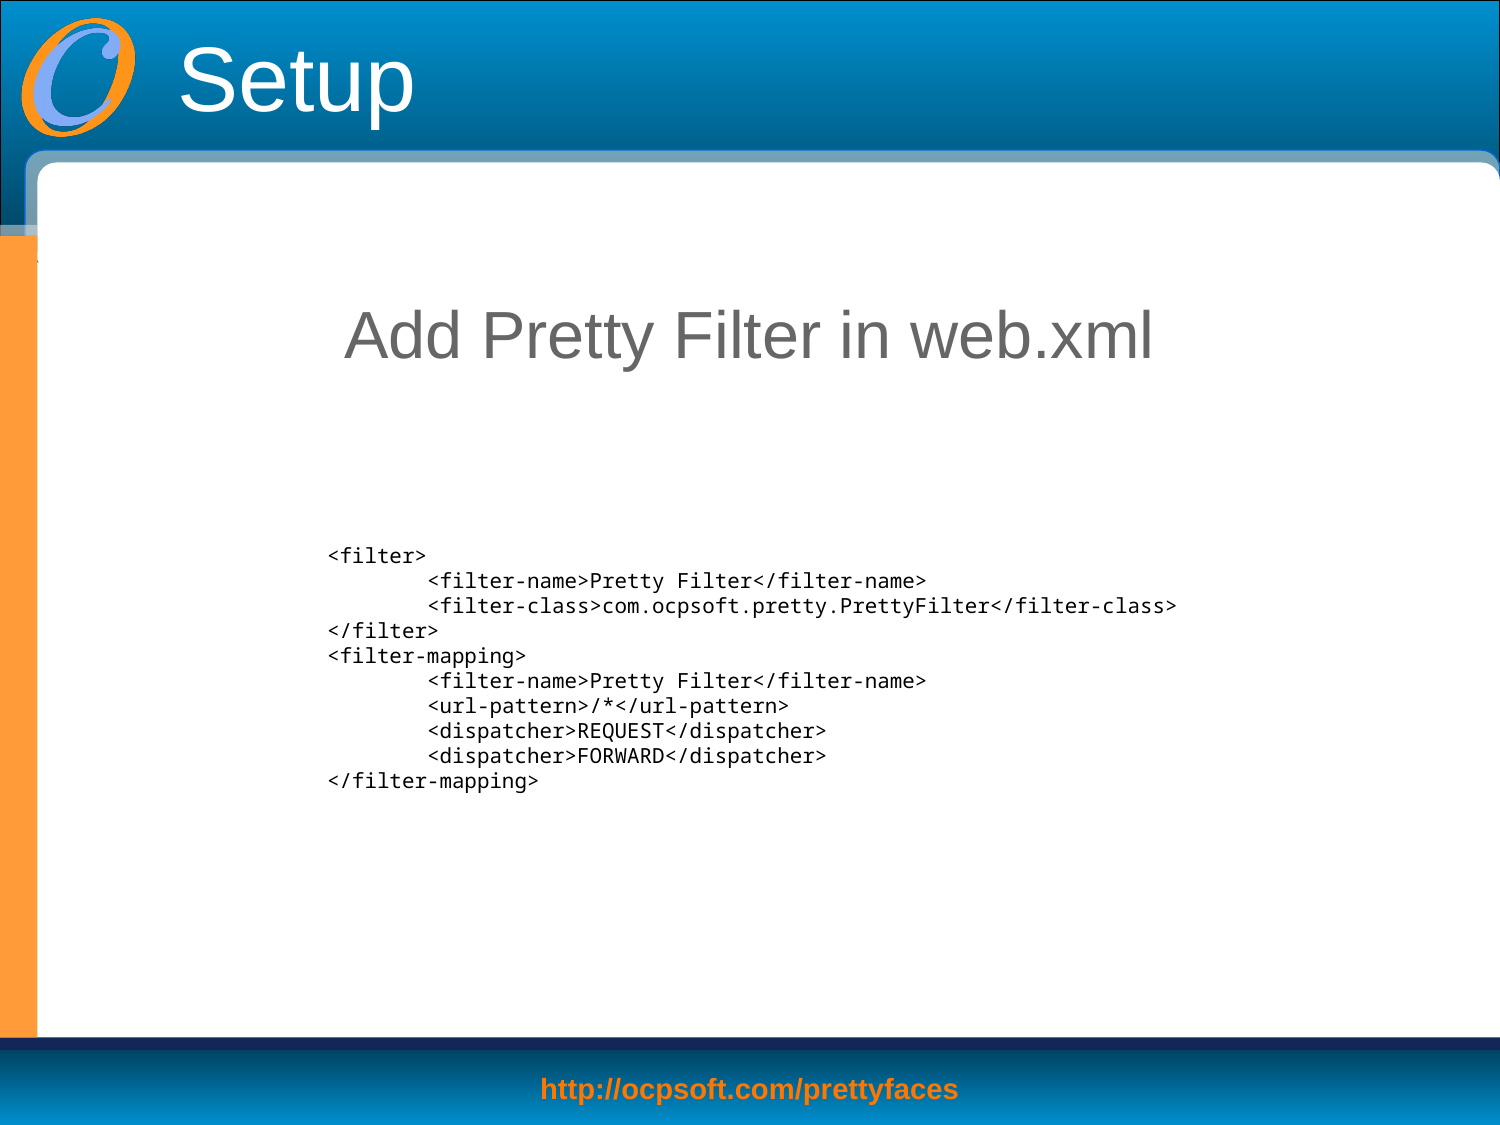

# Setup
Add Pretty Filter in web.xml
<filter>
 <filter-name>Pretty Filter</filter-name>
 <filter-class>com.ocpsoft.pretty.PrettyFilter</filter-class>
</filter>
<filter-mapping>
 <filter-name>Pretty Filter</filter-name>
 <url-pattern>/*</url-pattern>
 <dispatcher>REQUEST</dispatcher>
 <dispatcher>FORWARD</dispatcher>
</filter-mapping>